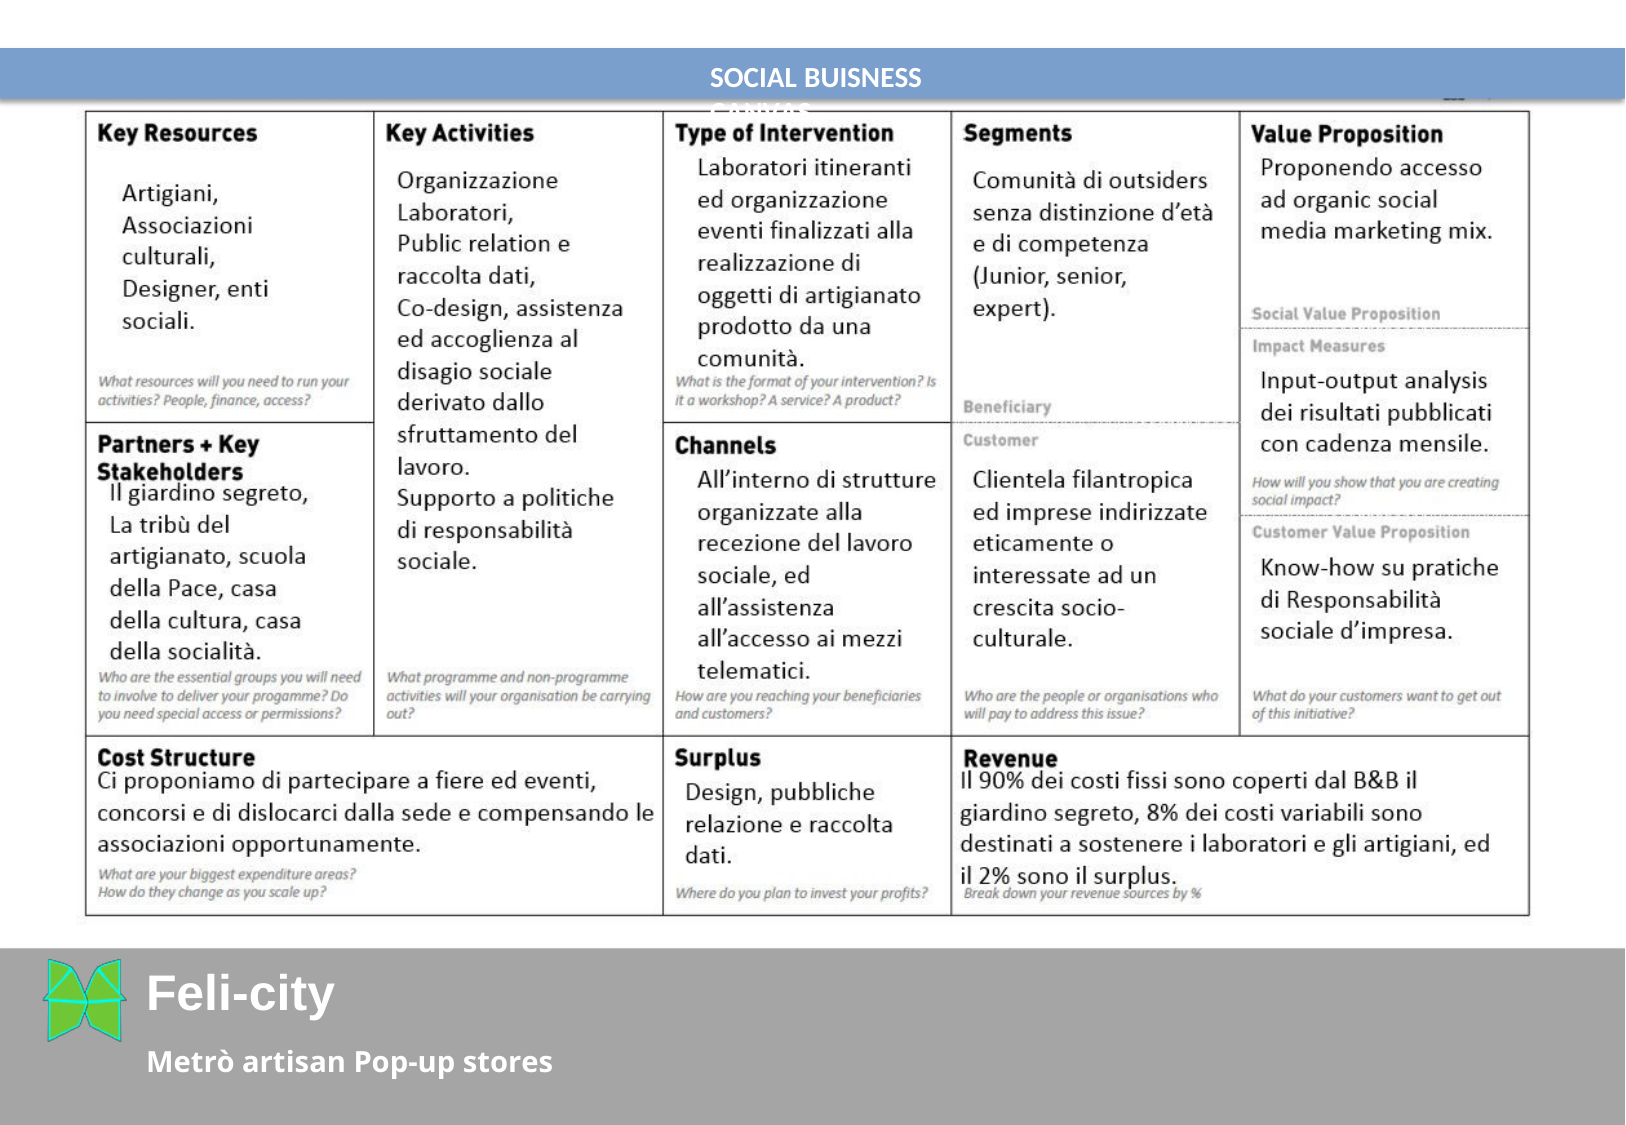

SOCIAL BUISNESS CANVAS
Feli-city
Laboratori per il community sharing artisan design
Feli-city
Metrò artisan Pop-up stores